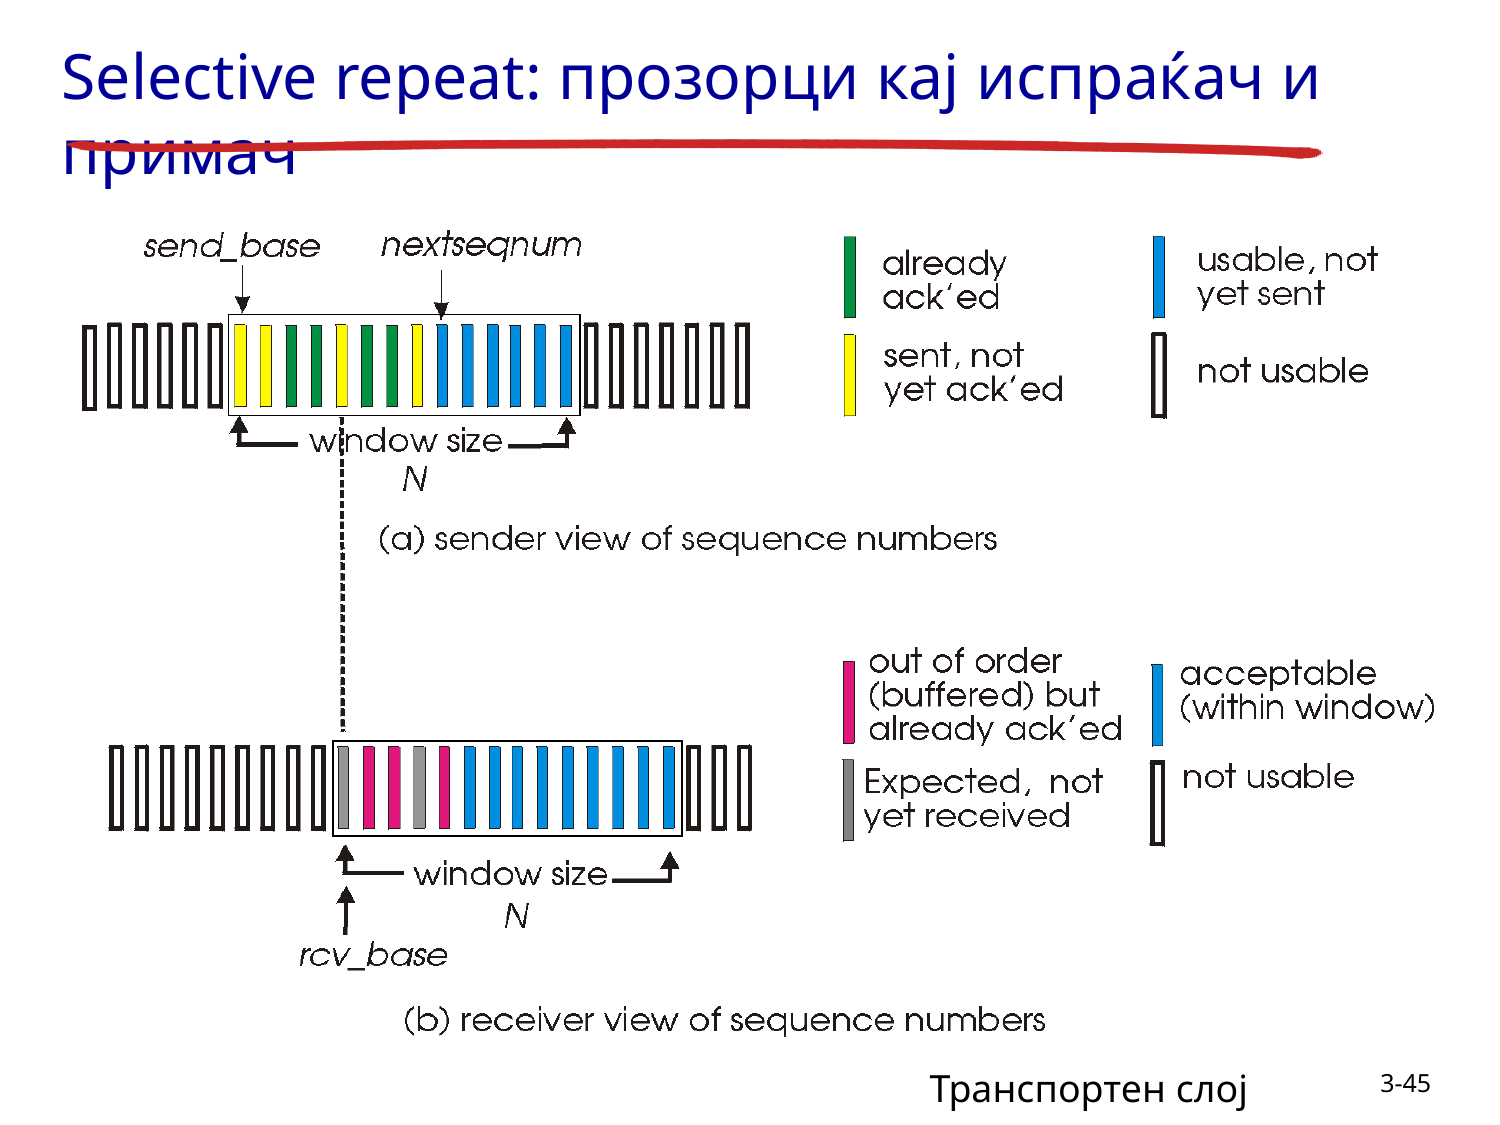

# Selective repeat: прозорци кај испраќач и примач
Транспортен слој